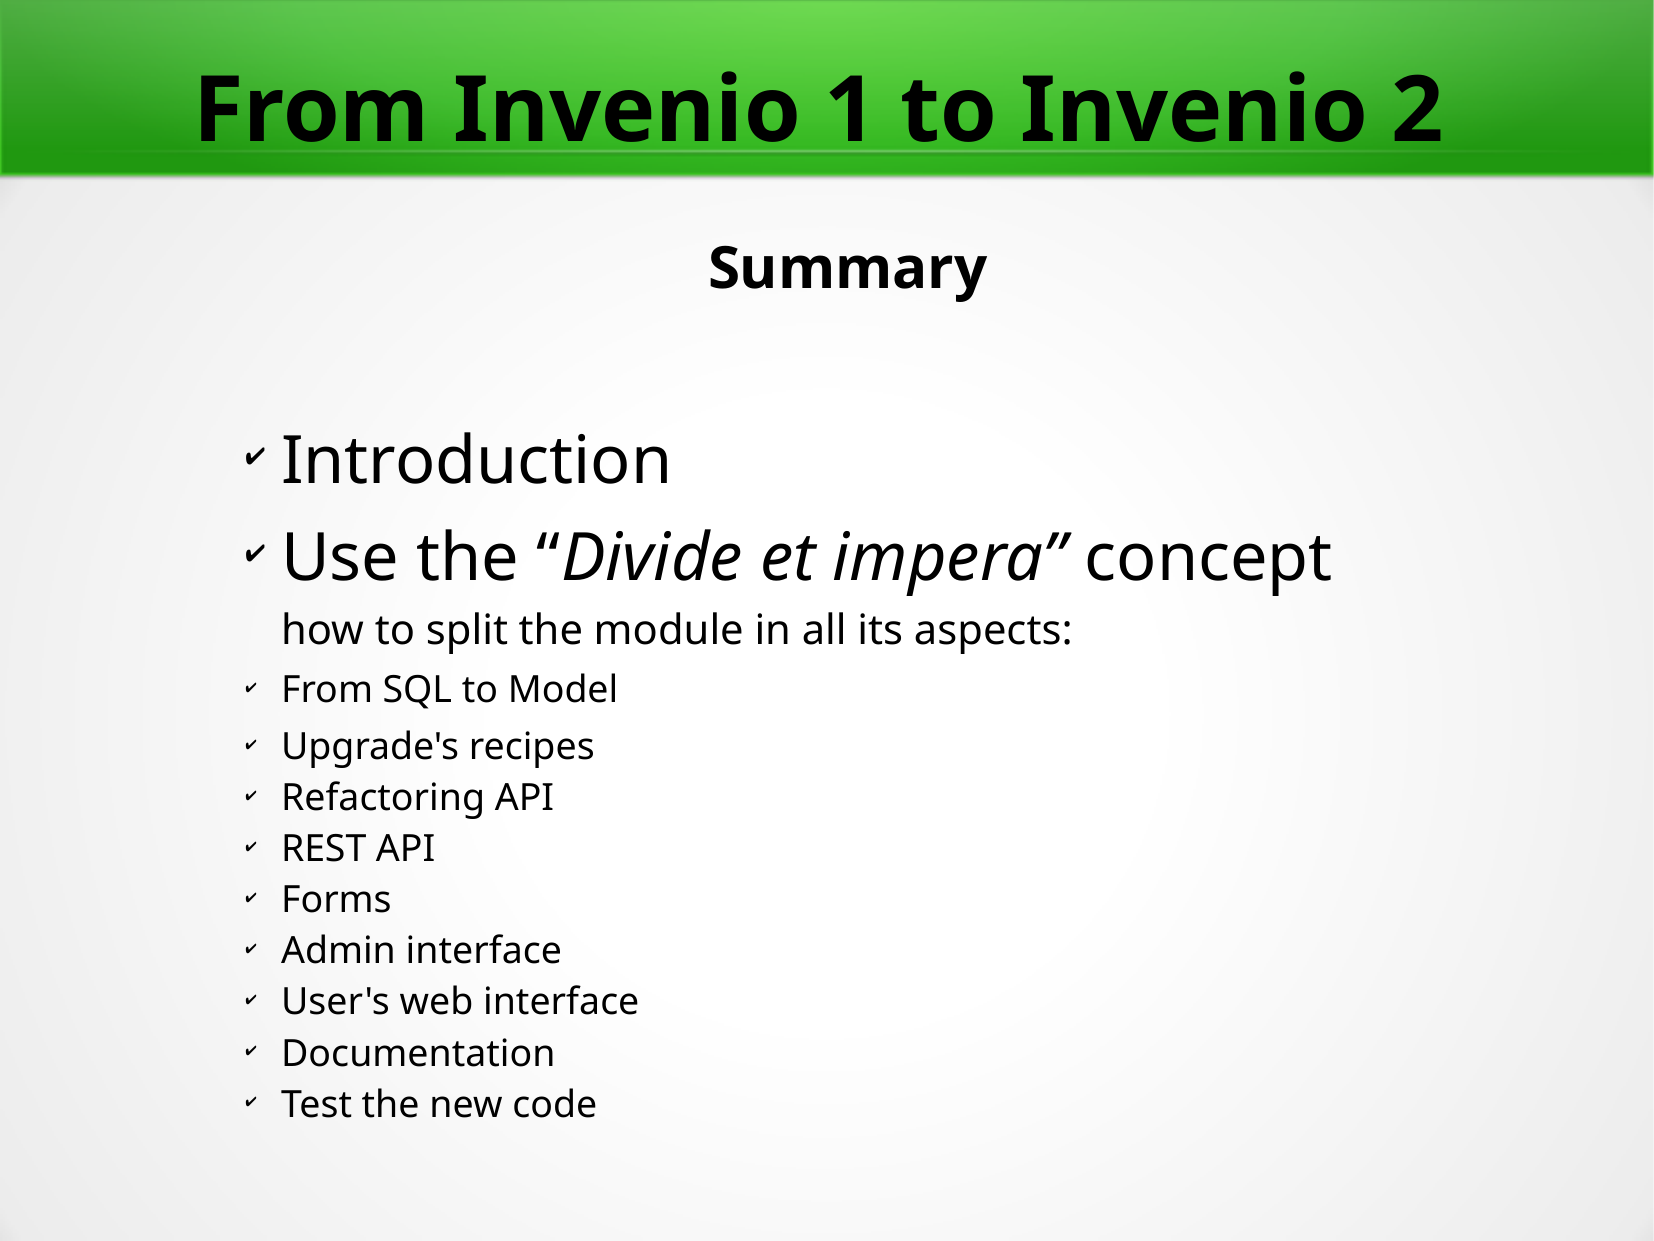

# From Invenio 1 to Invenio 2
Summary
Introduction
Use the “Divide et impera” concept
how to split the module in all its aspects:
From SQL to Model
Upgrade's recipes
Refactoring API
REST API
Forms
Admin interface
User's web interface
Documentation
Test the new code